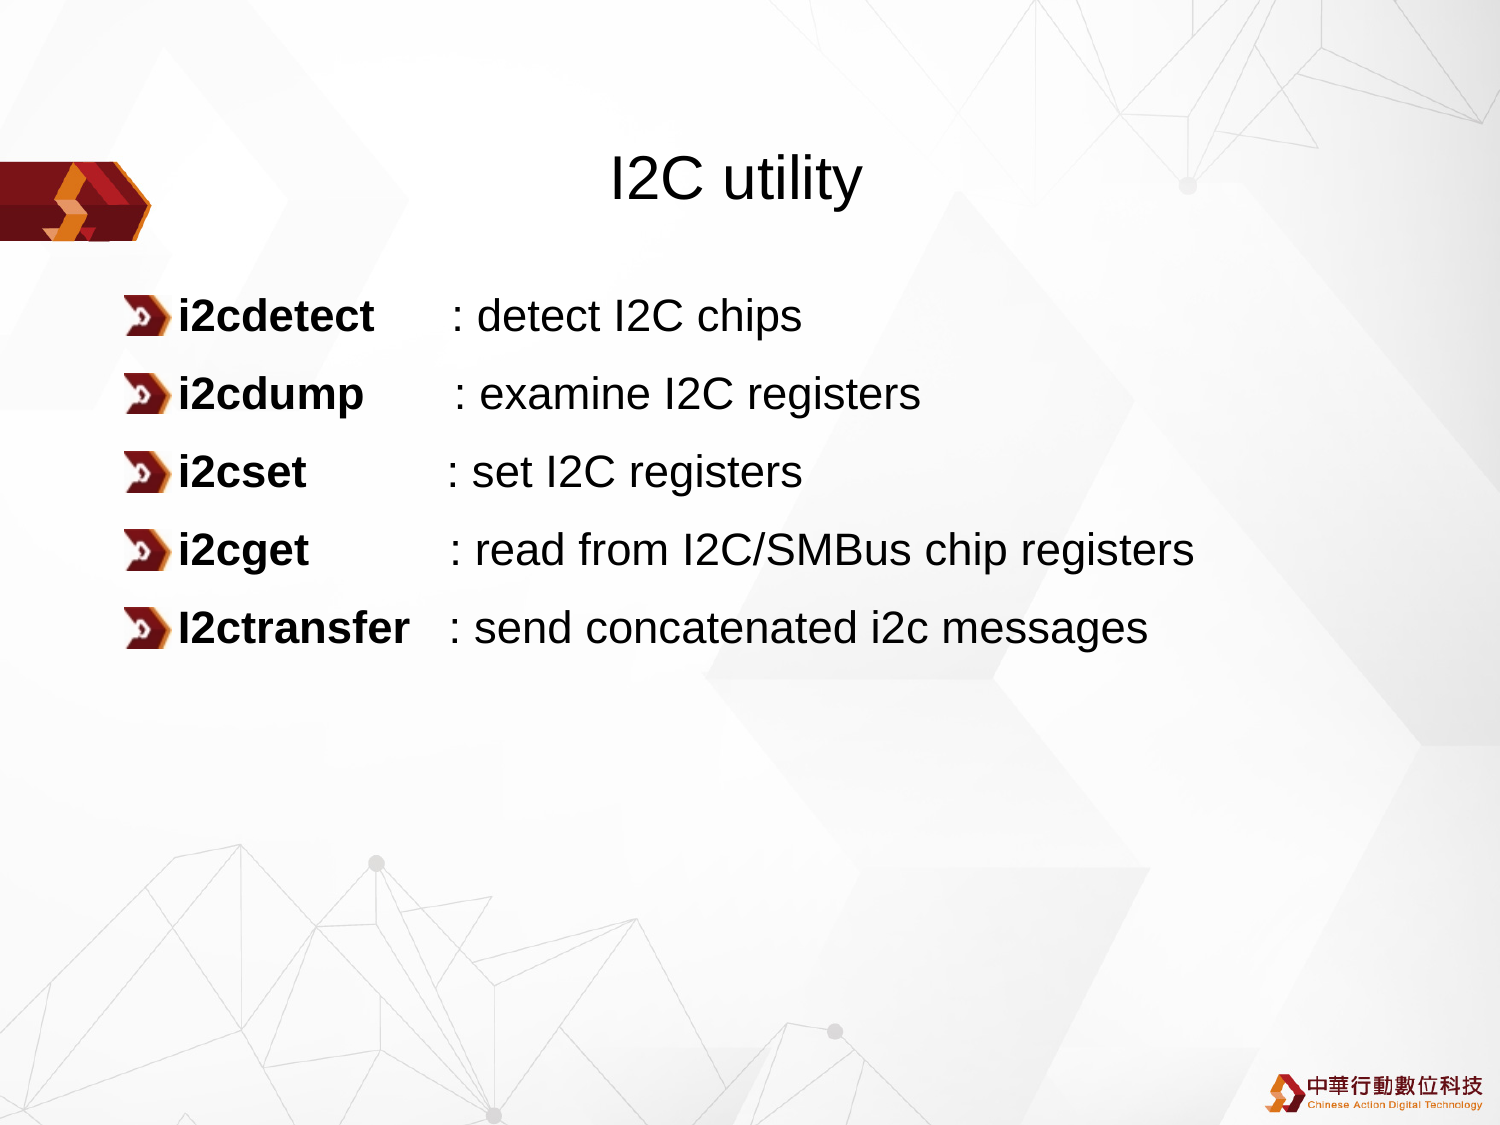

# I2C utility
i2cdetect : detect I2C chips
i2cdump : examine I2C registers
i2cset : set I2C registers
i2cget : read from I2C/SMBus chip registers
I2ctransfer : send concatenated i2c messages